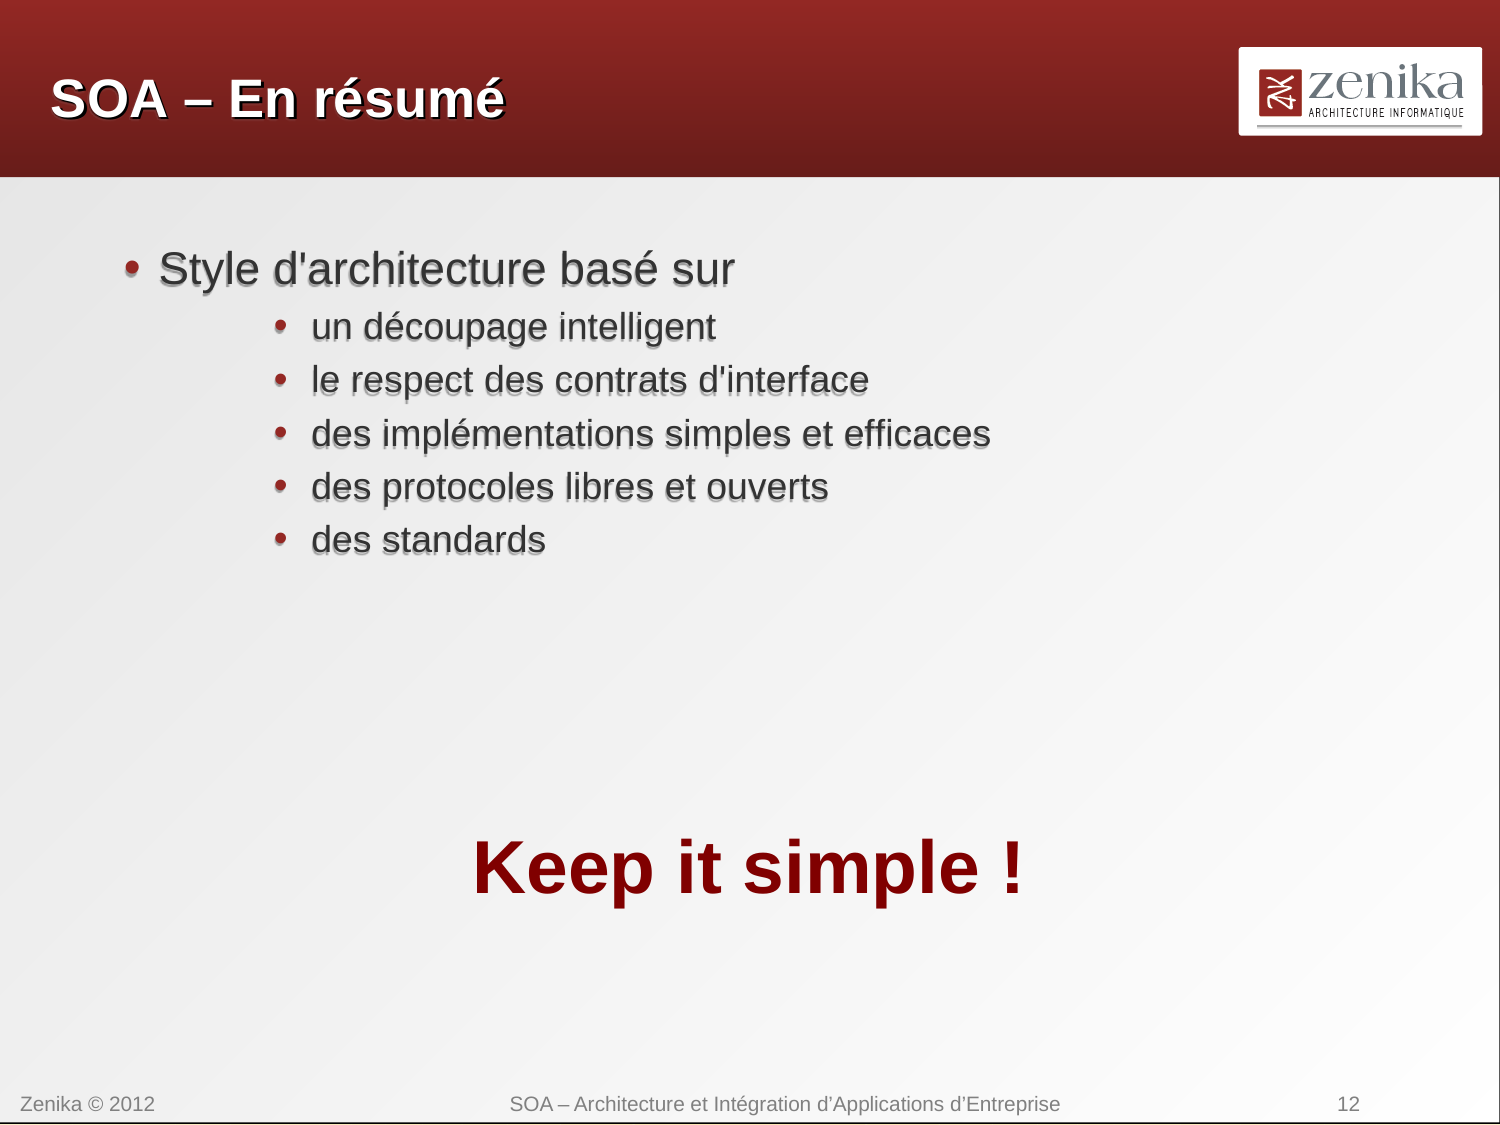

# SOA – En résumé
Style d'architecture basé sur
un découpage intelligent
le respect des contrats d'interface
des implémentations simples et efficaces
des protocoles libres et ouverts
des standards
Keep it simple !